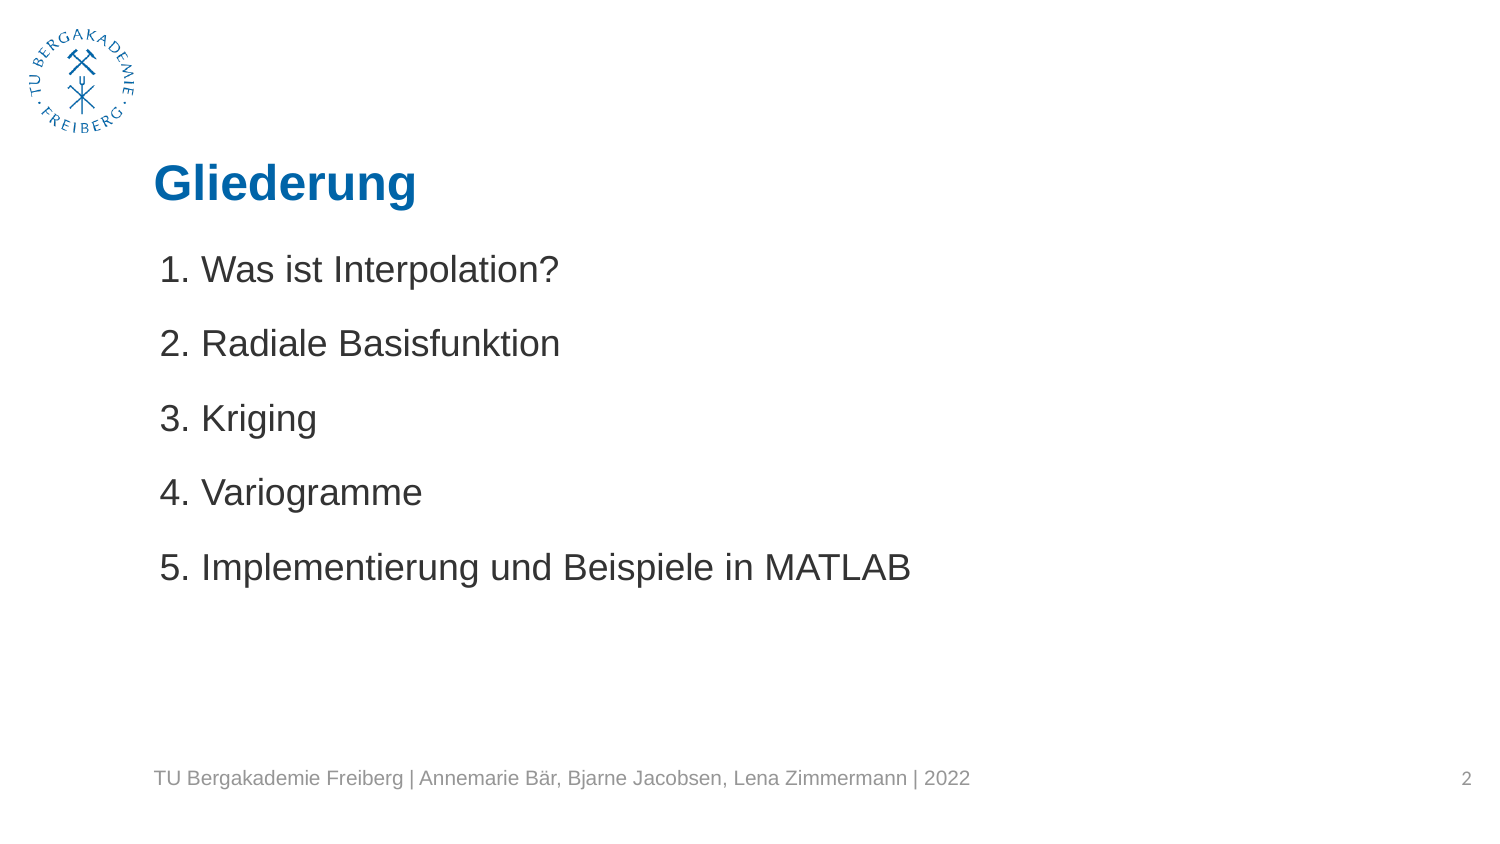

Gliederung
# 1. Was ist Interpolation?
2. Radiale Basisfunktion
3. Kriging
4. Variogramme
5. Implementierung und Beispiele in MATLAB
TU Bergakademie Freiberg | Annemarie Bär, Bjarne Jacobsen, Lena Zimmermann | 2022
2